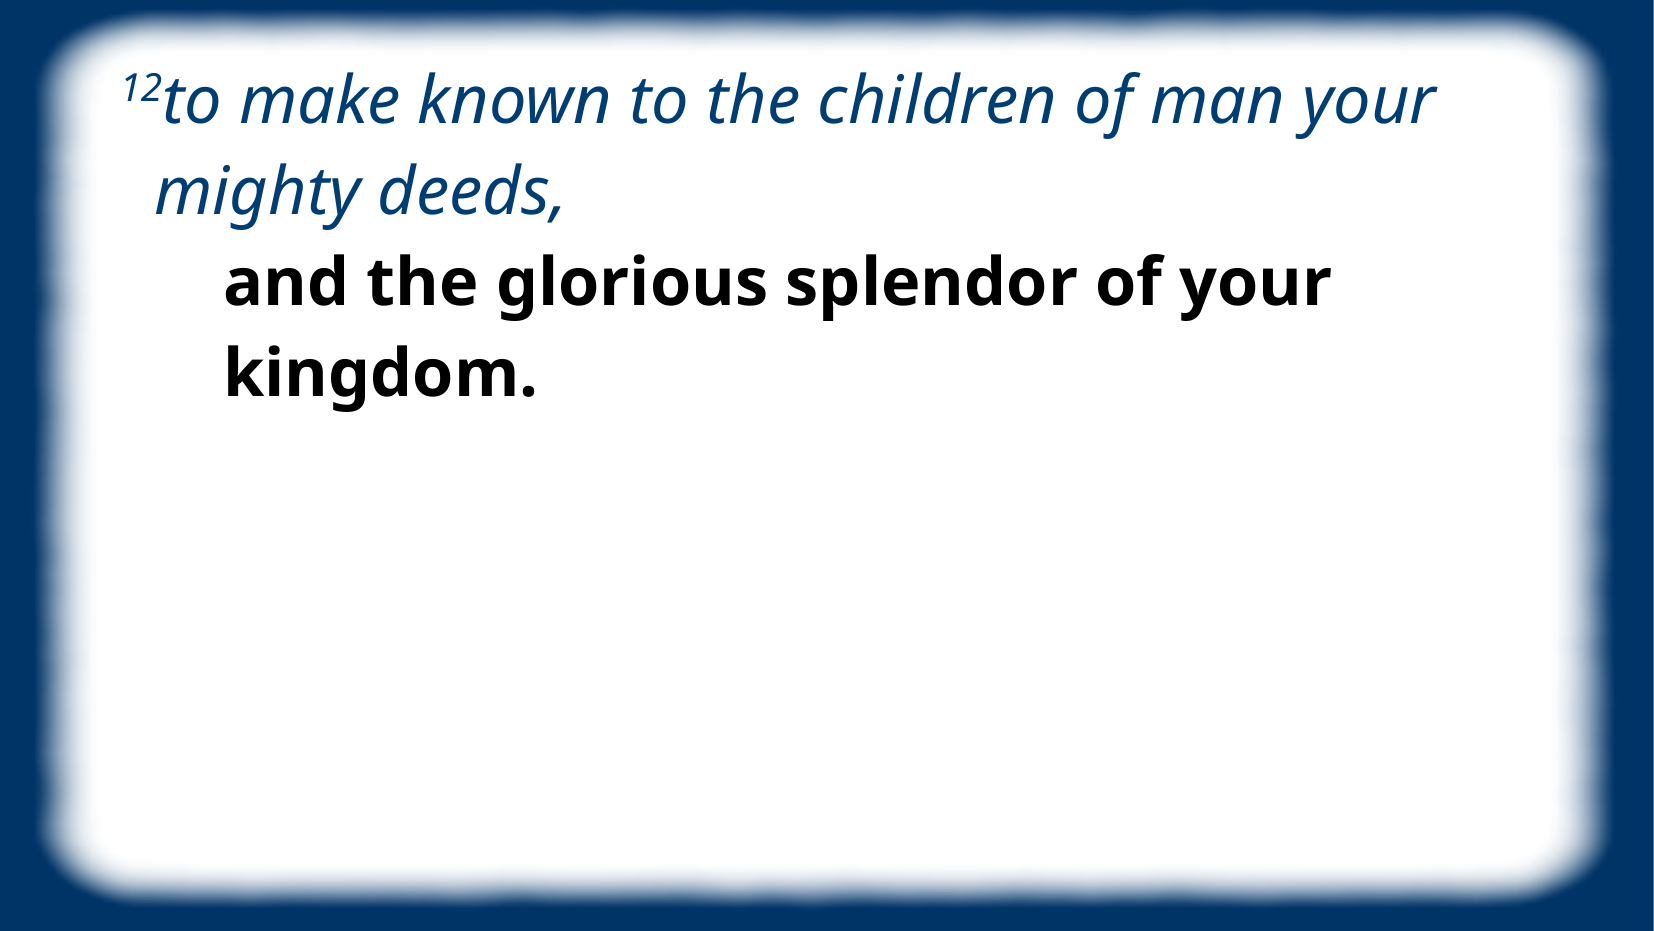

12to make known to the children of man your
 mighty deeds,
 and the glorious splendor of your
 kingdom.